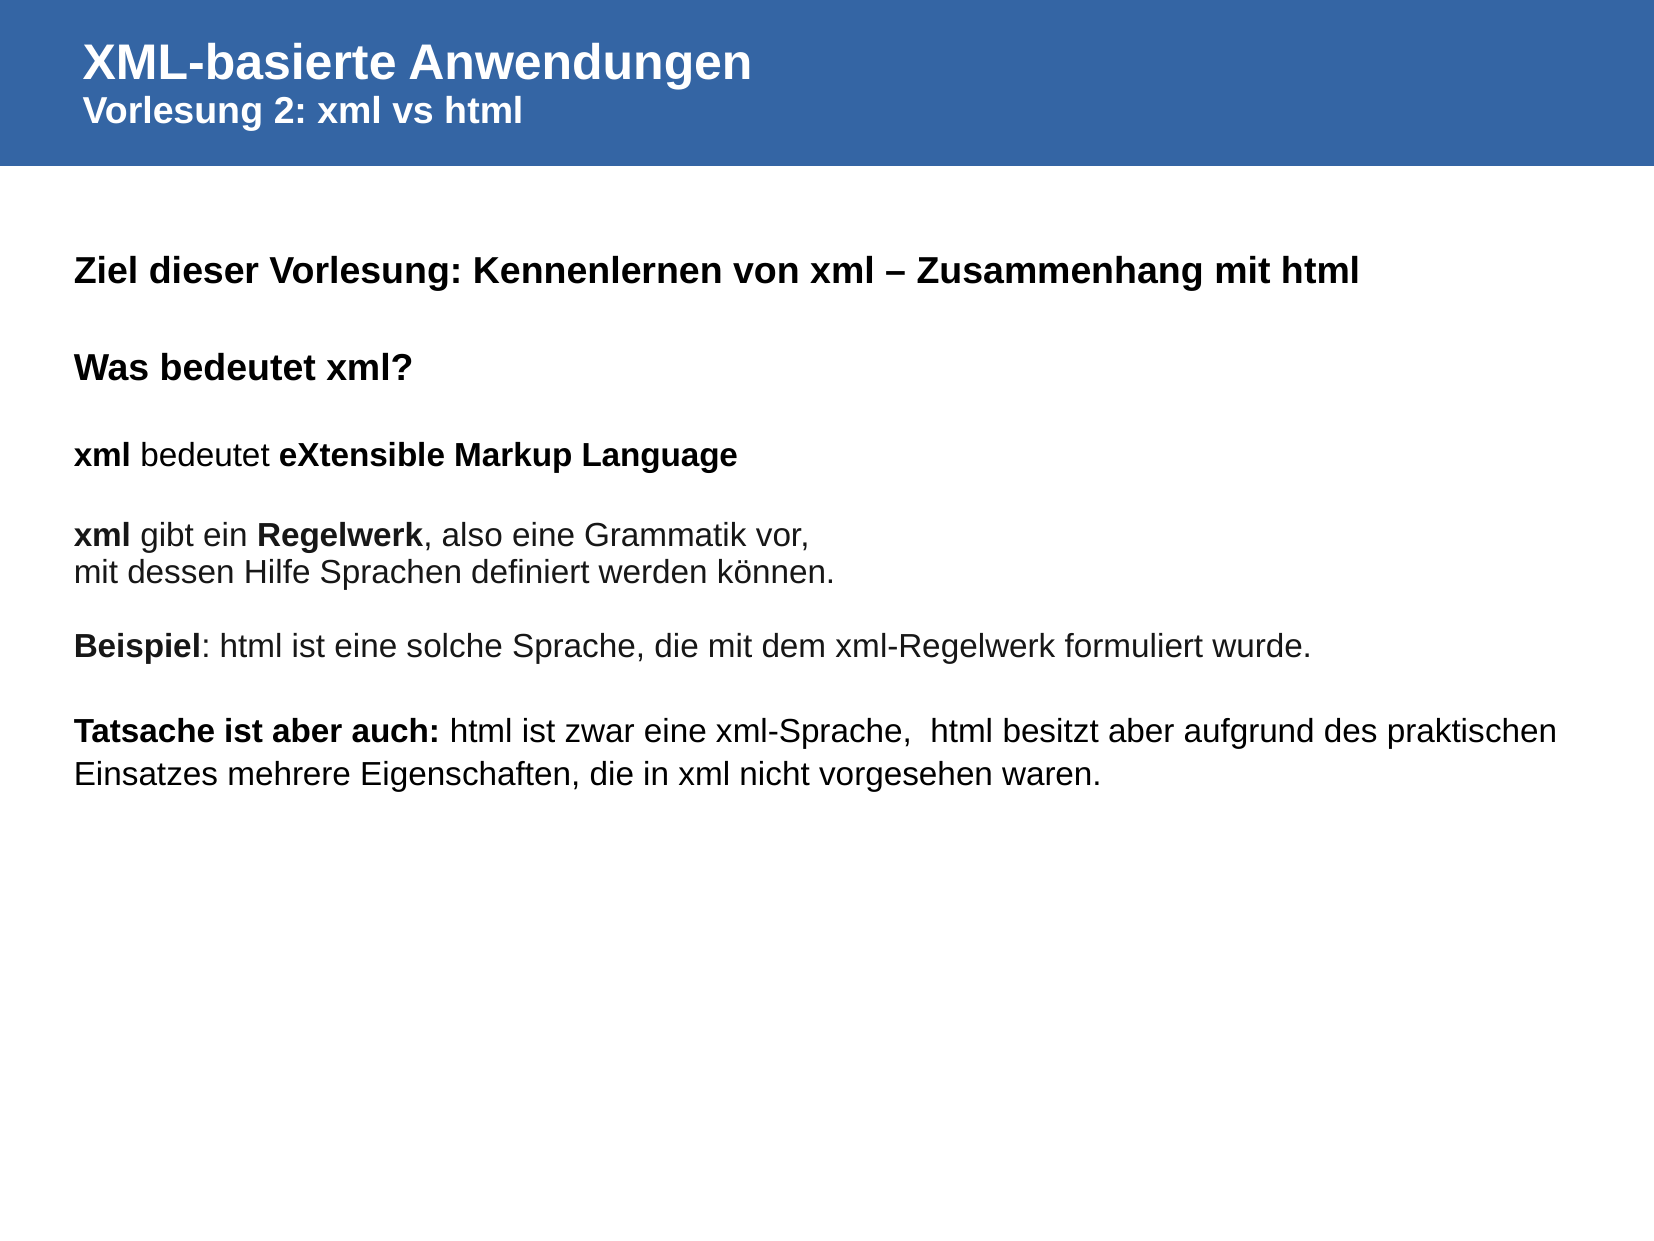

# XML-basierte Anwendungen Vorlesung 2: xml vs html
Ziel dieser Vorlesung: Kennenlernen von xml – Zusammenhang mit html
Was bedeutet xml?
xml bedeutet eXtensible Markup Language
xml gibt ein Regelwerk, also eine Grammatik vor,
mit dessen Hilfe Sprachen definiert werden können.
Beispiel: html ist eine solche Sprache, die mit dem xml-Regelwerk formuliert wurde.
Tatsache ist aber auch: html ist zwar eine xml-Sprache, html besitzt aber aufgrund des praktischen
Einsatzes mehrere Eigenschaften, die in xml nicht vorgesehen waren.